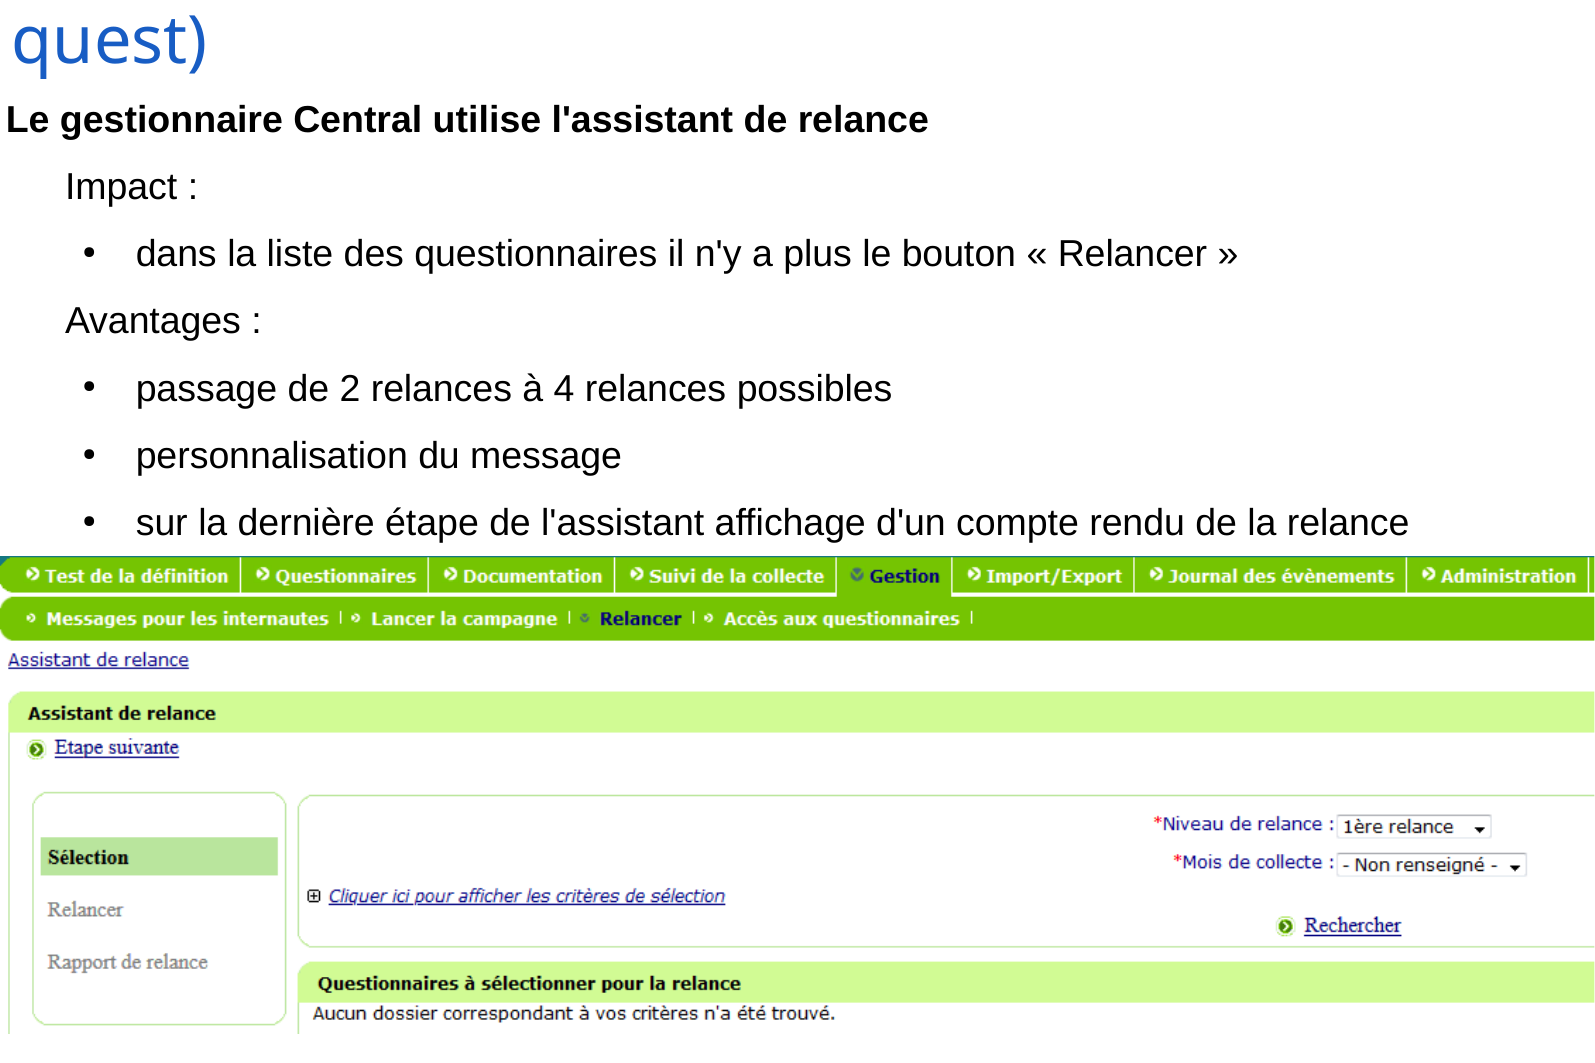

Enq. Non Mensuelles : Relance (-250 quest)
# Le gestionnaire Central utilise l'assistant de relance
Impact :
dans la liste des questionnaires il n'y a plus le bouton « Relancer »
Avantages :
passage de 2 relances à 4 relances possibles
personnalisation du message
sur la dernière étape de l'assistant affichage d'un compte rendu de la relance